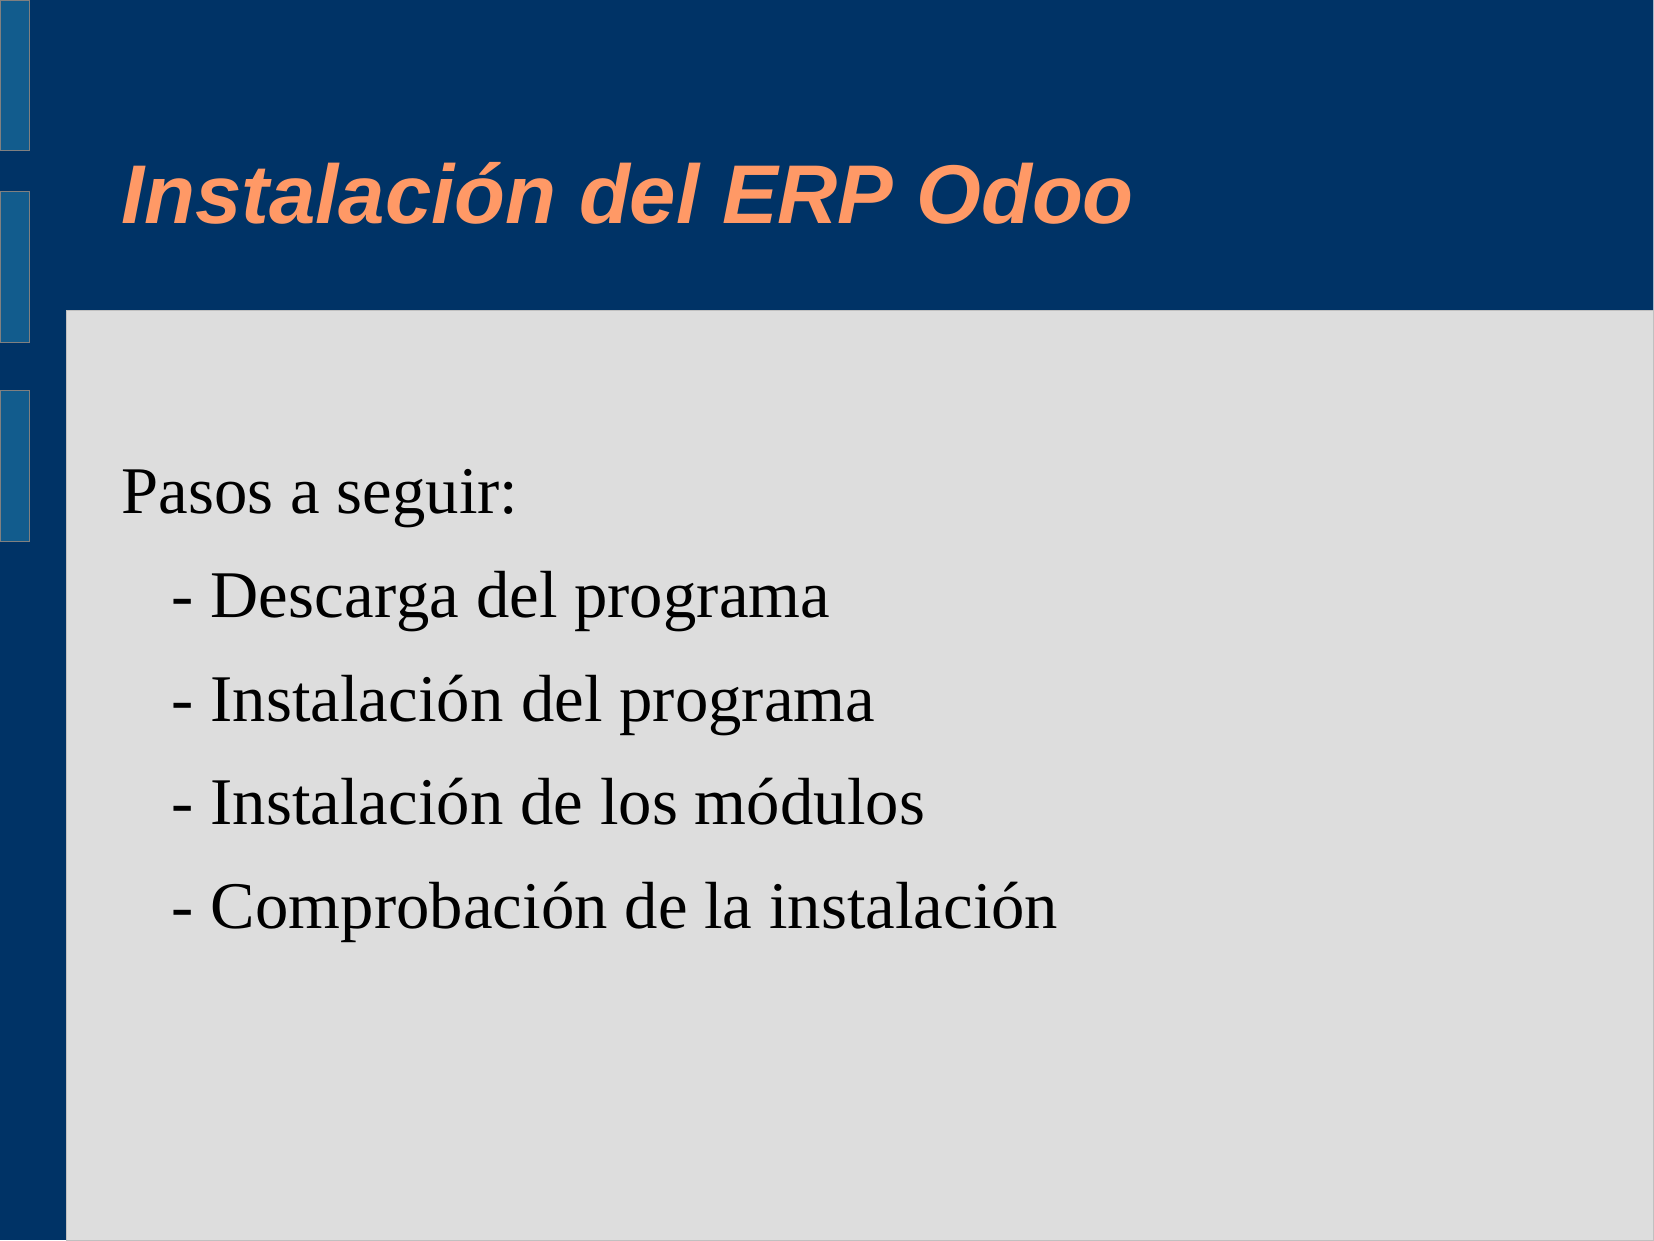

# Instalación del ERP Odoo
Pasos a seguir:
 - Descarga del programa
 - Instalación del programa
 - Instalación de los módulos
 - Comprobación de la instalación